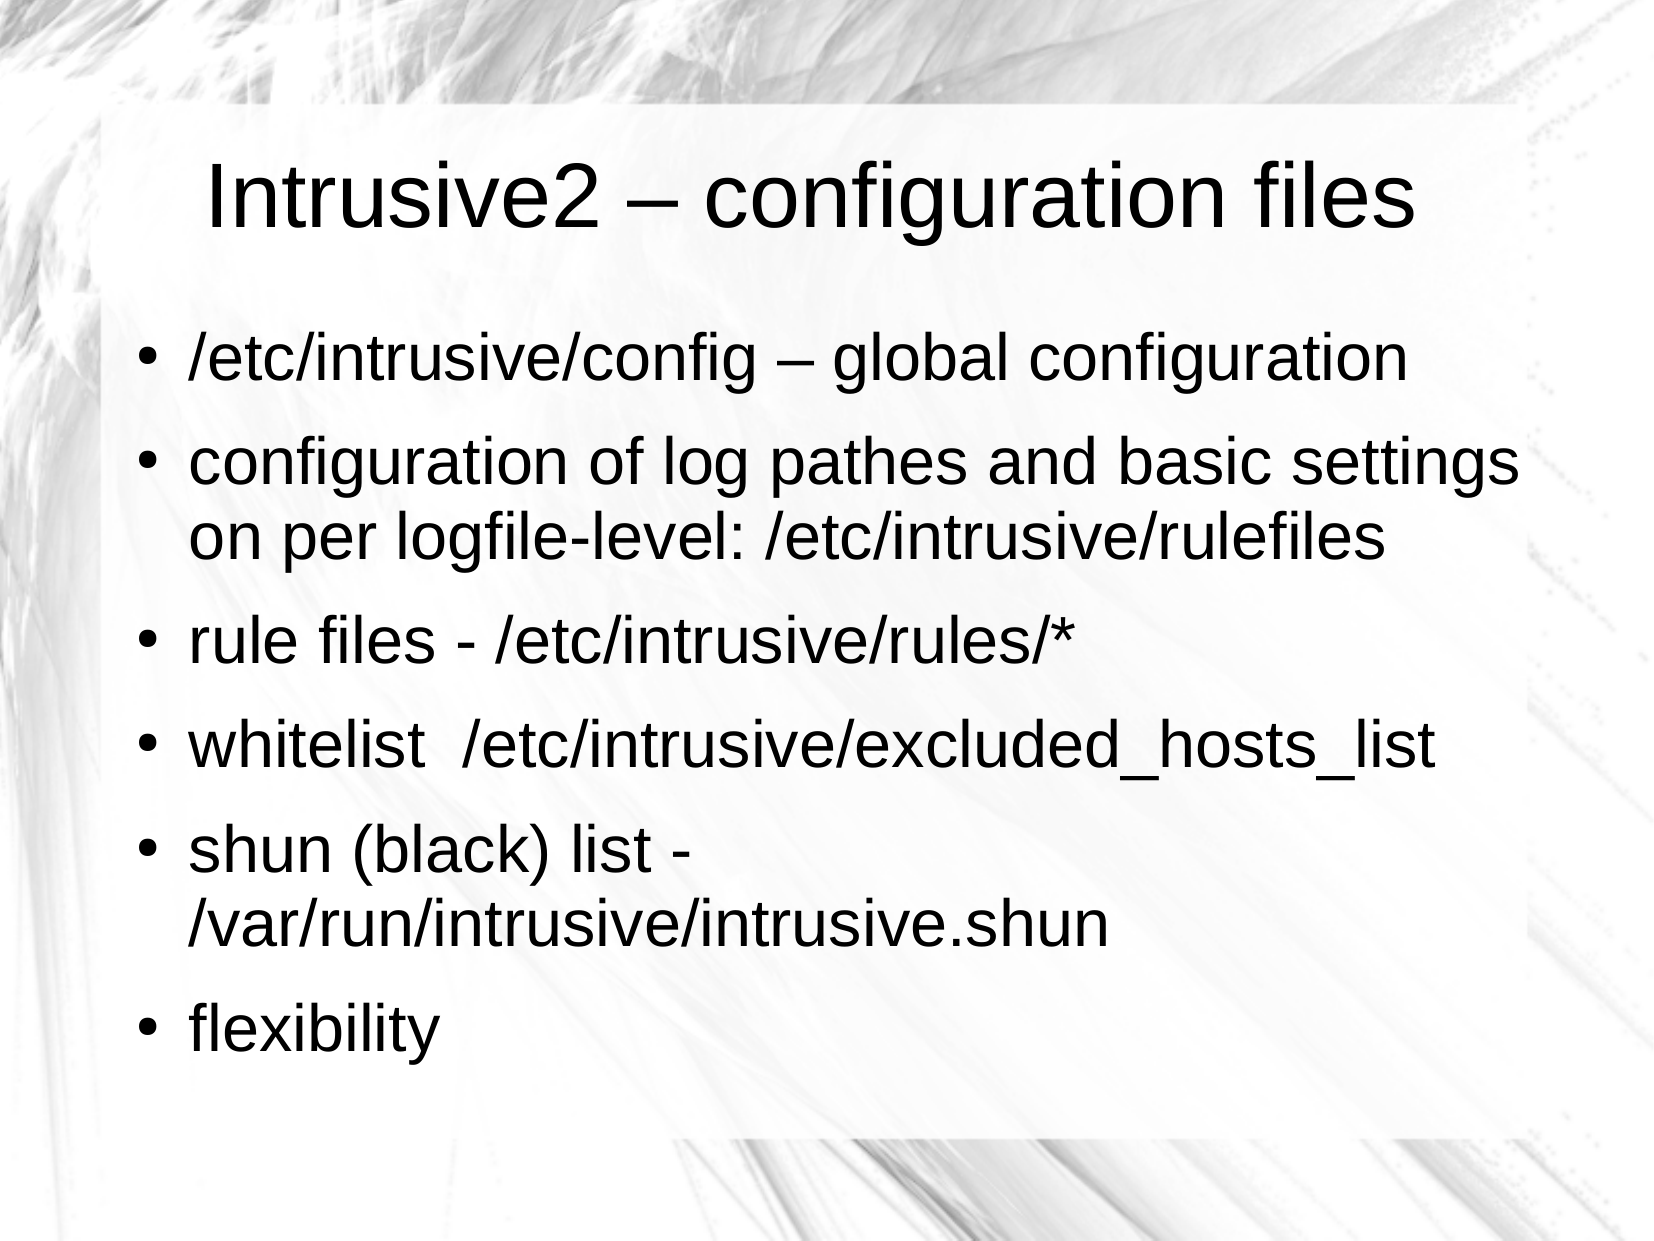

# Intrusive2 – configuration files
/etc/intrusive/config – global configuration
configuration of log pathes and basic settings on per logfile-level: /etc/intrusive/rulefiles
rule files - /etc/intrusive/rules/*
whitelist /etc/intrusive/excluded_hosts_list
shun (black) list - /var/run/intrusive/intrusive.shun
flexibility